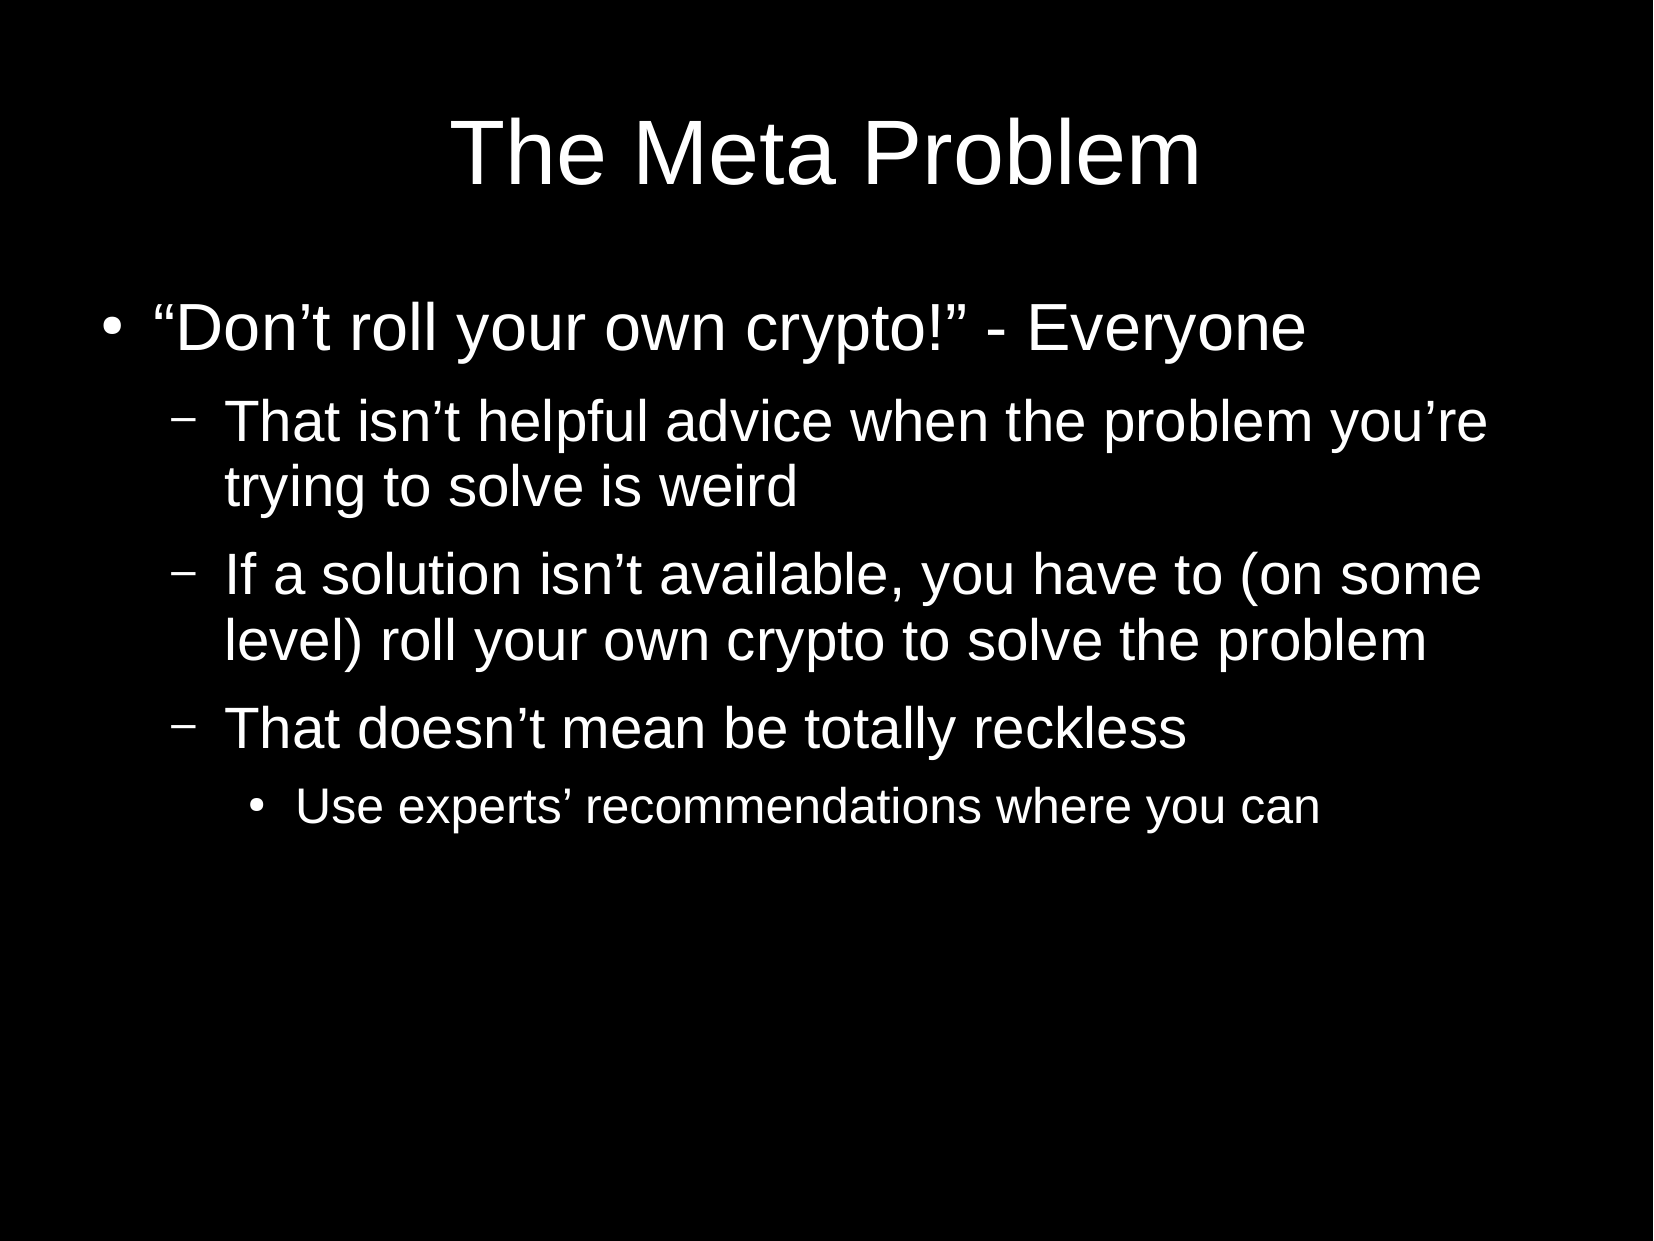

# The Meta Problem
“Don’t roll your own crypto!” - Everyone
That isn’t helpful advice when the problem you’re trying to solve is weird
If a solution isn’t available, you have to (on some level) roll your own crypto to solve the problem
That doesn’t mean be totally reckless
Use experts’ recommendations where you can